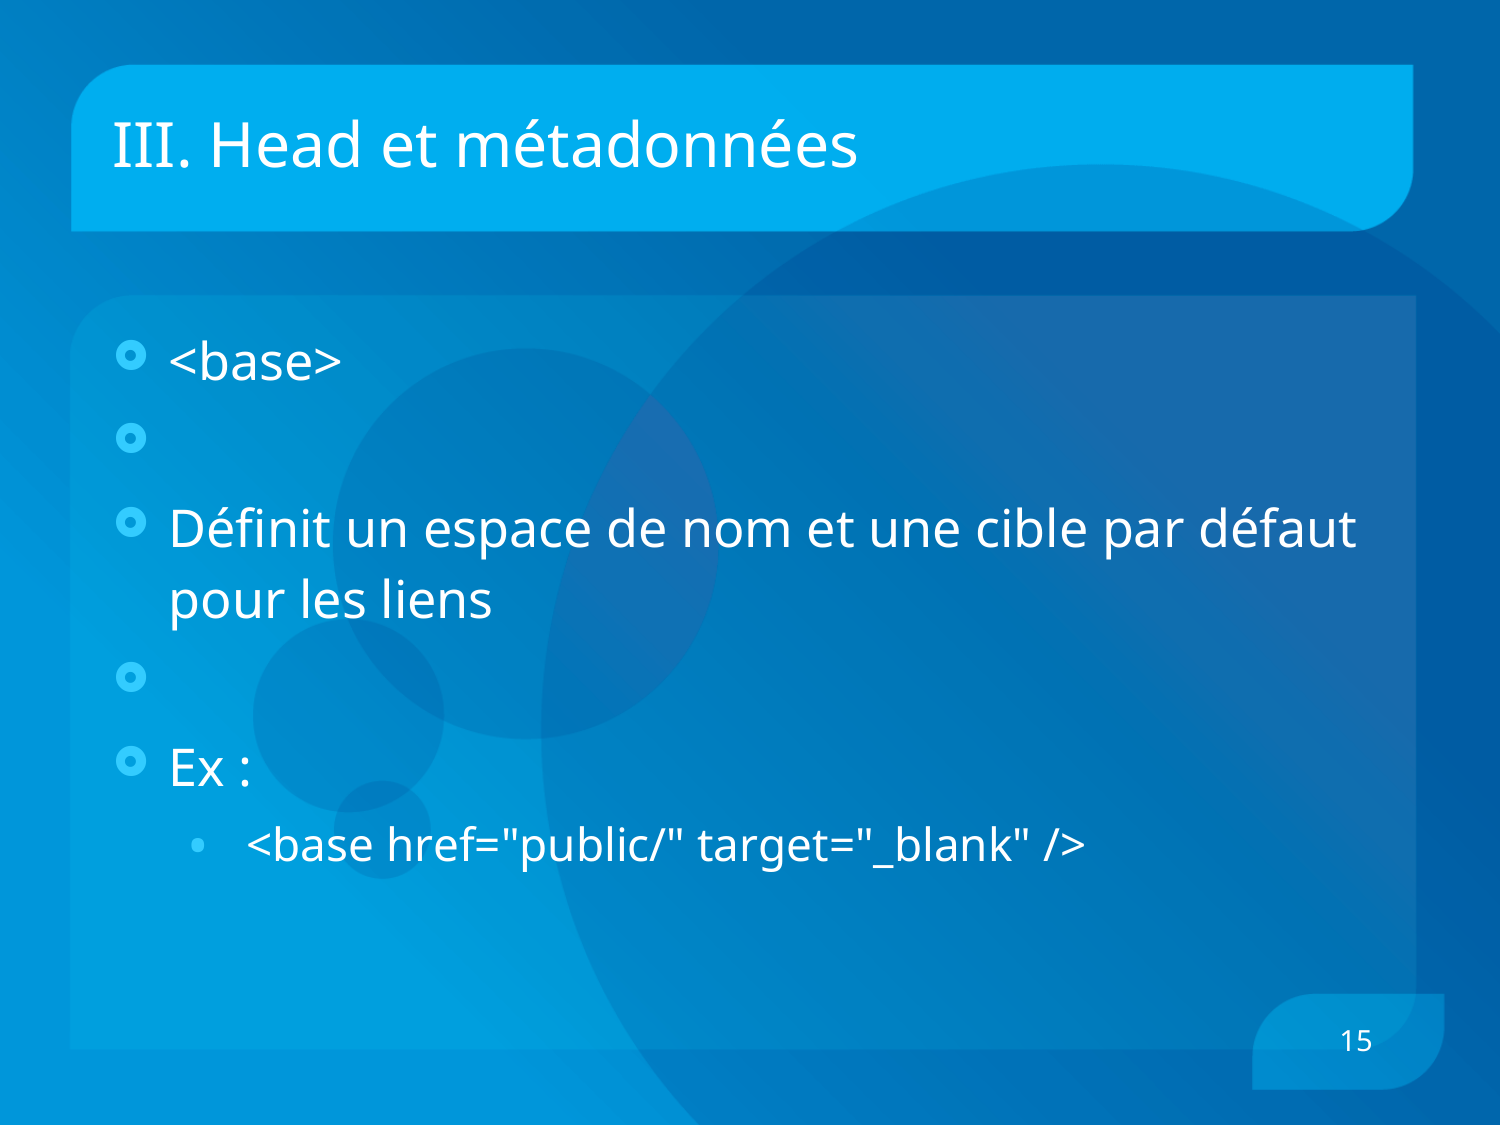

# III. Head et métadonnées
<base>
Définit un espace de nom et une cible par défaut pour les liens
Ex :
 <base href="public/" target="_blank" />
15